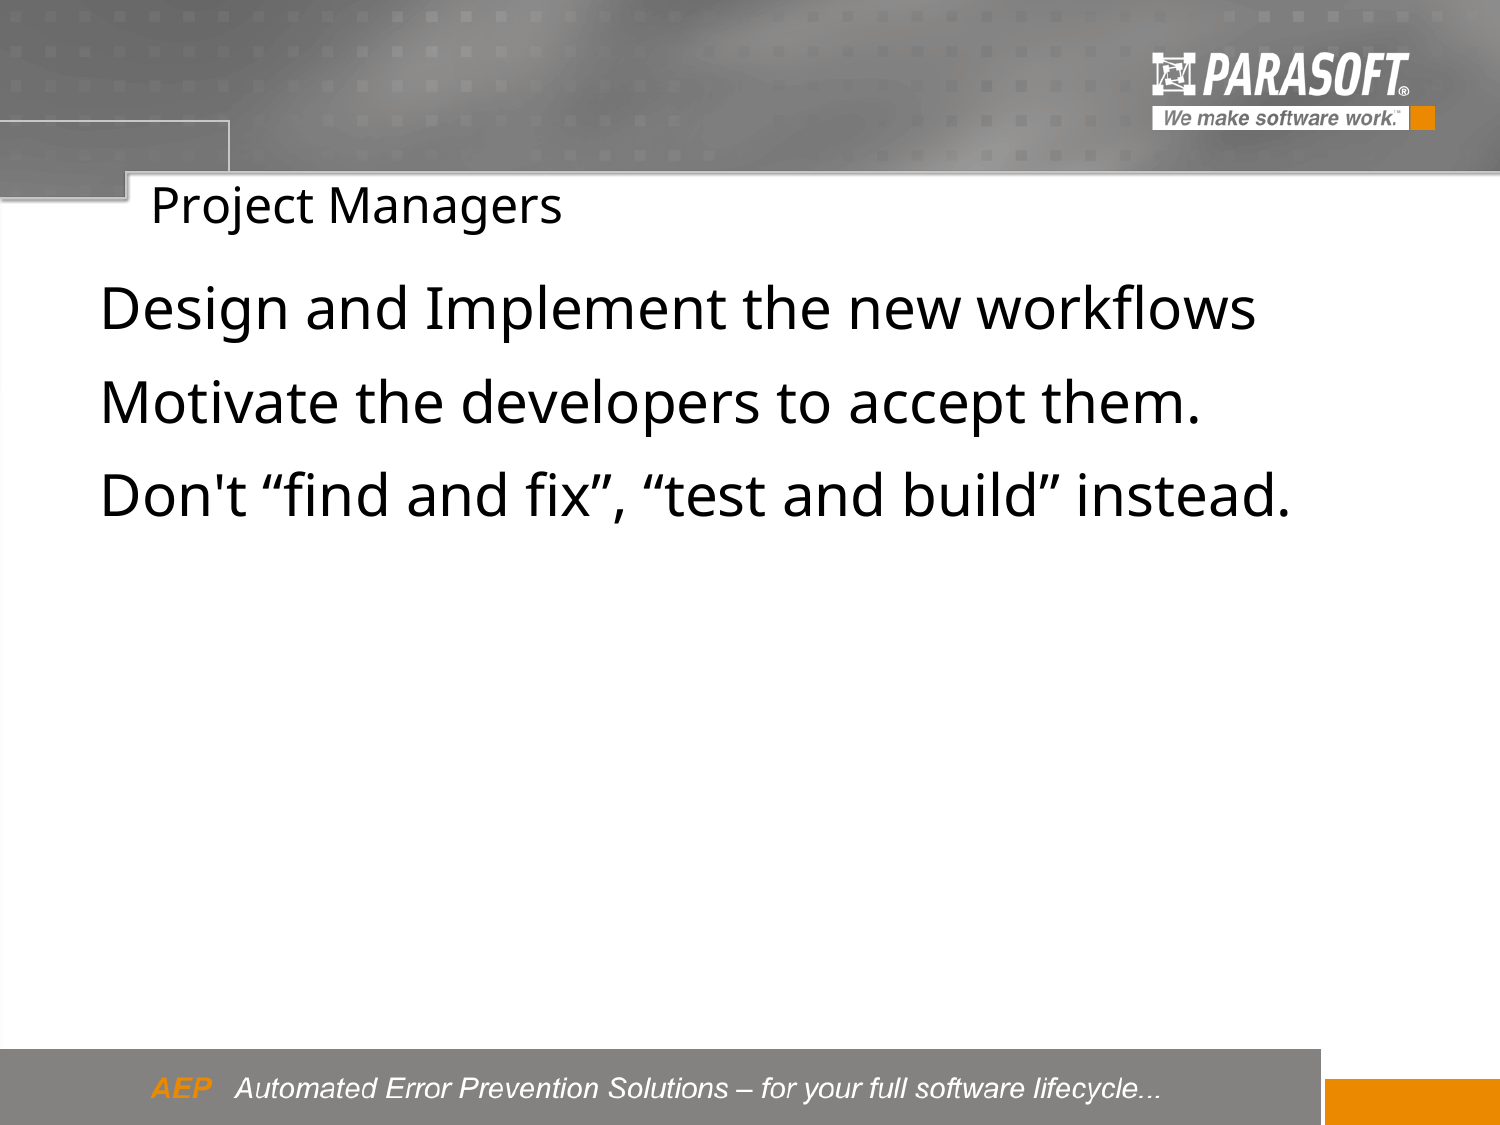

# Project Managers
Design and Implement the new workflows
Motivate the developers to accept them.
Don't “find and fix”, “test and build” instead.